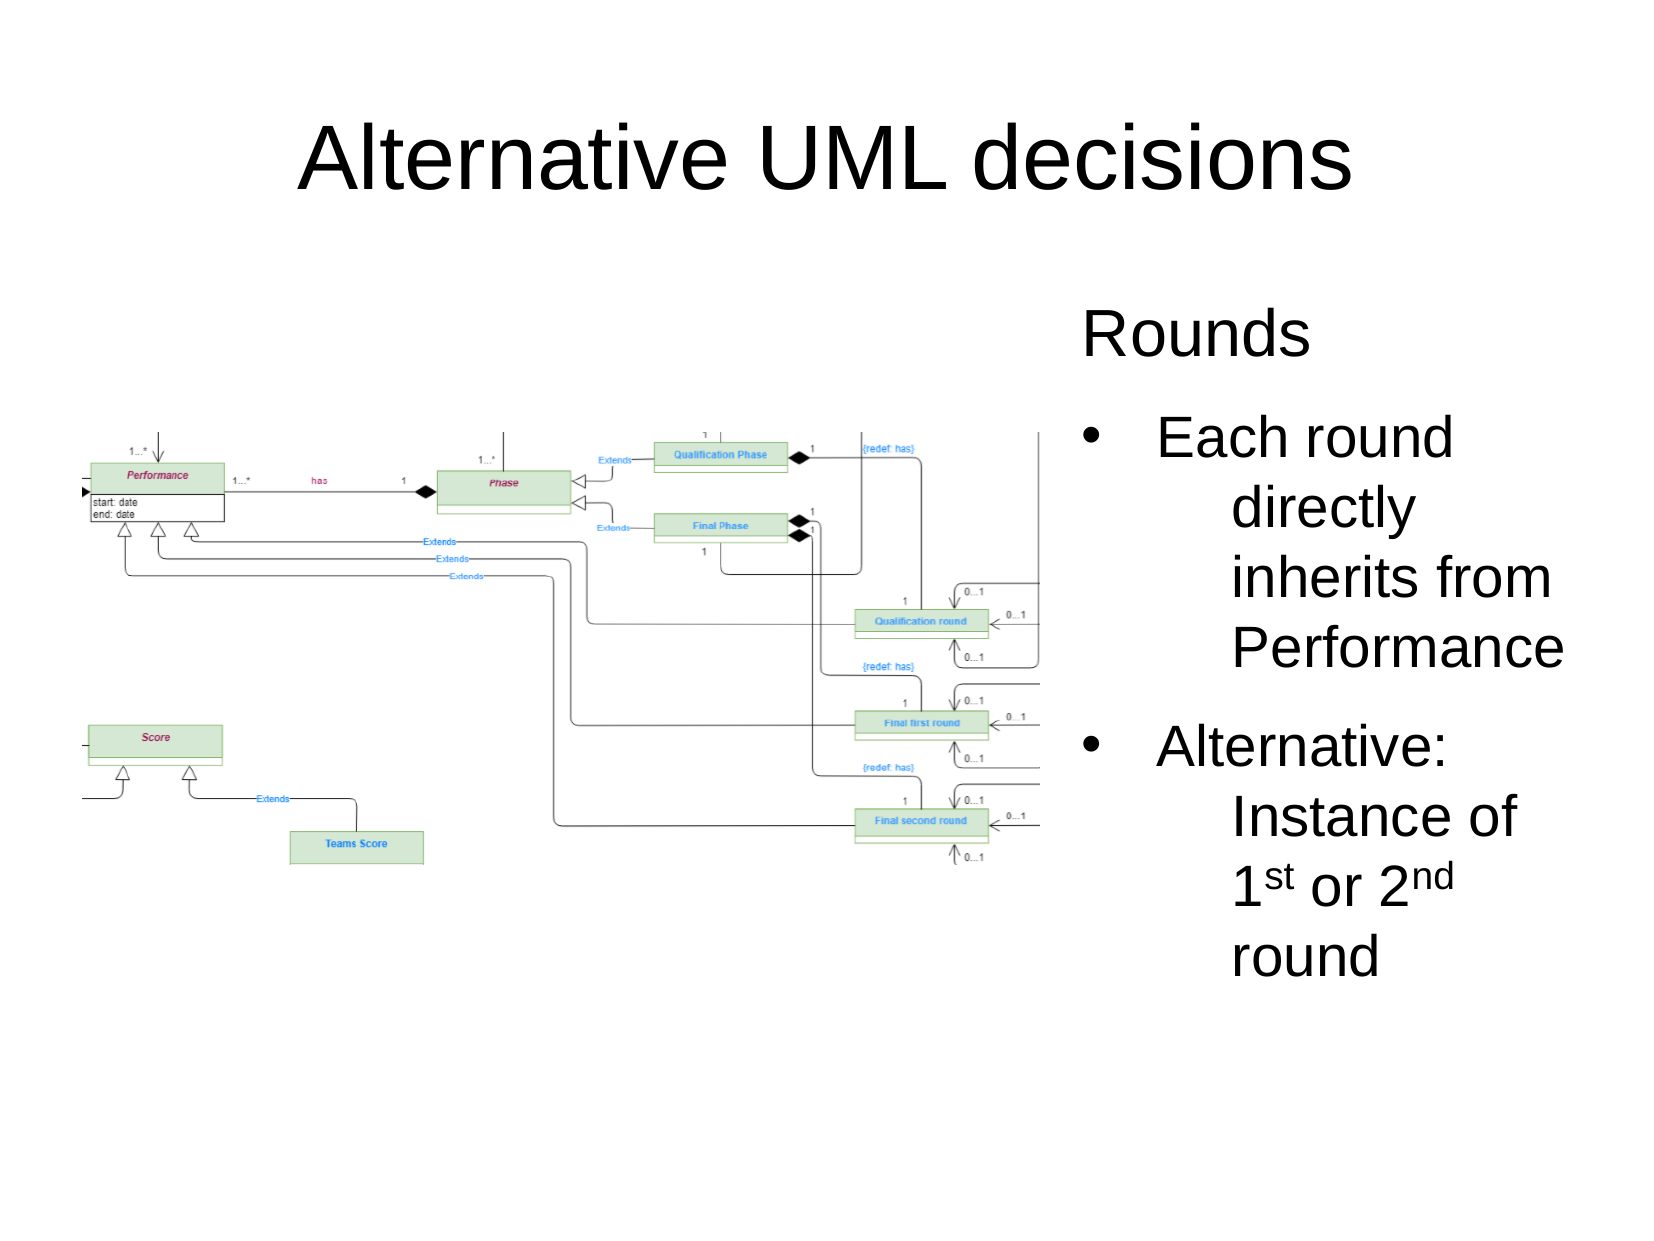

# Alternative UML decisions
Rounds
Each round directly inherits from Performance
Alternative: Instance of 1st or 2nd round